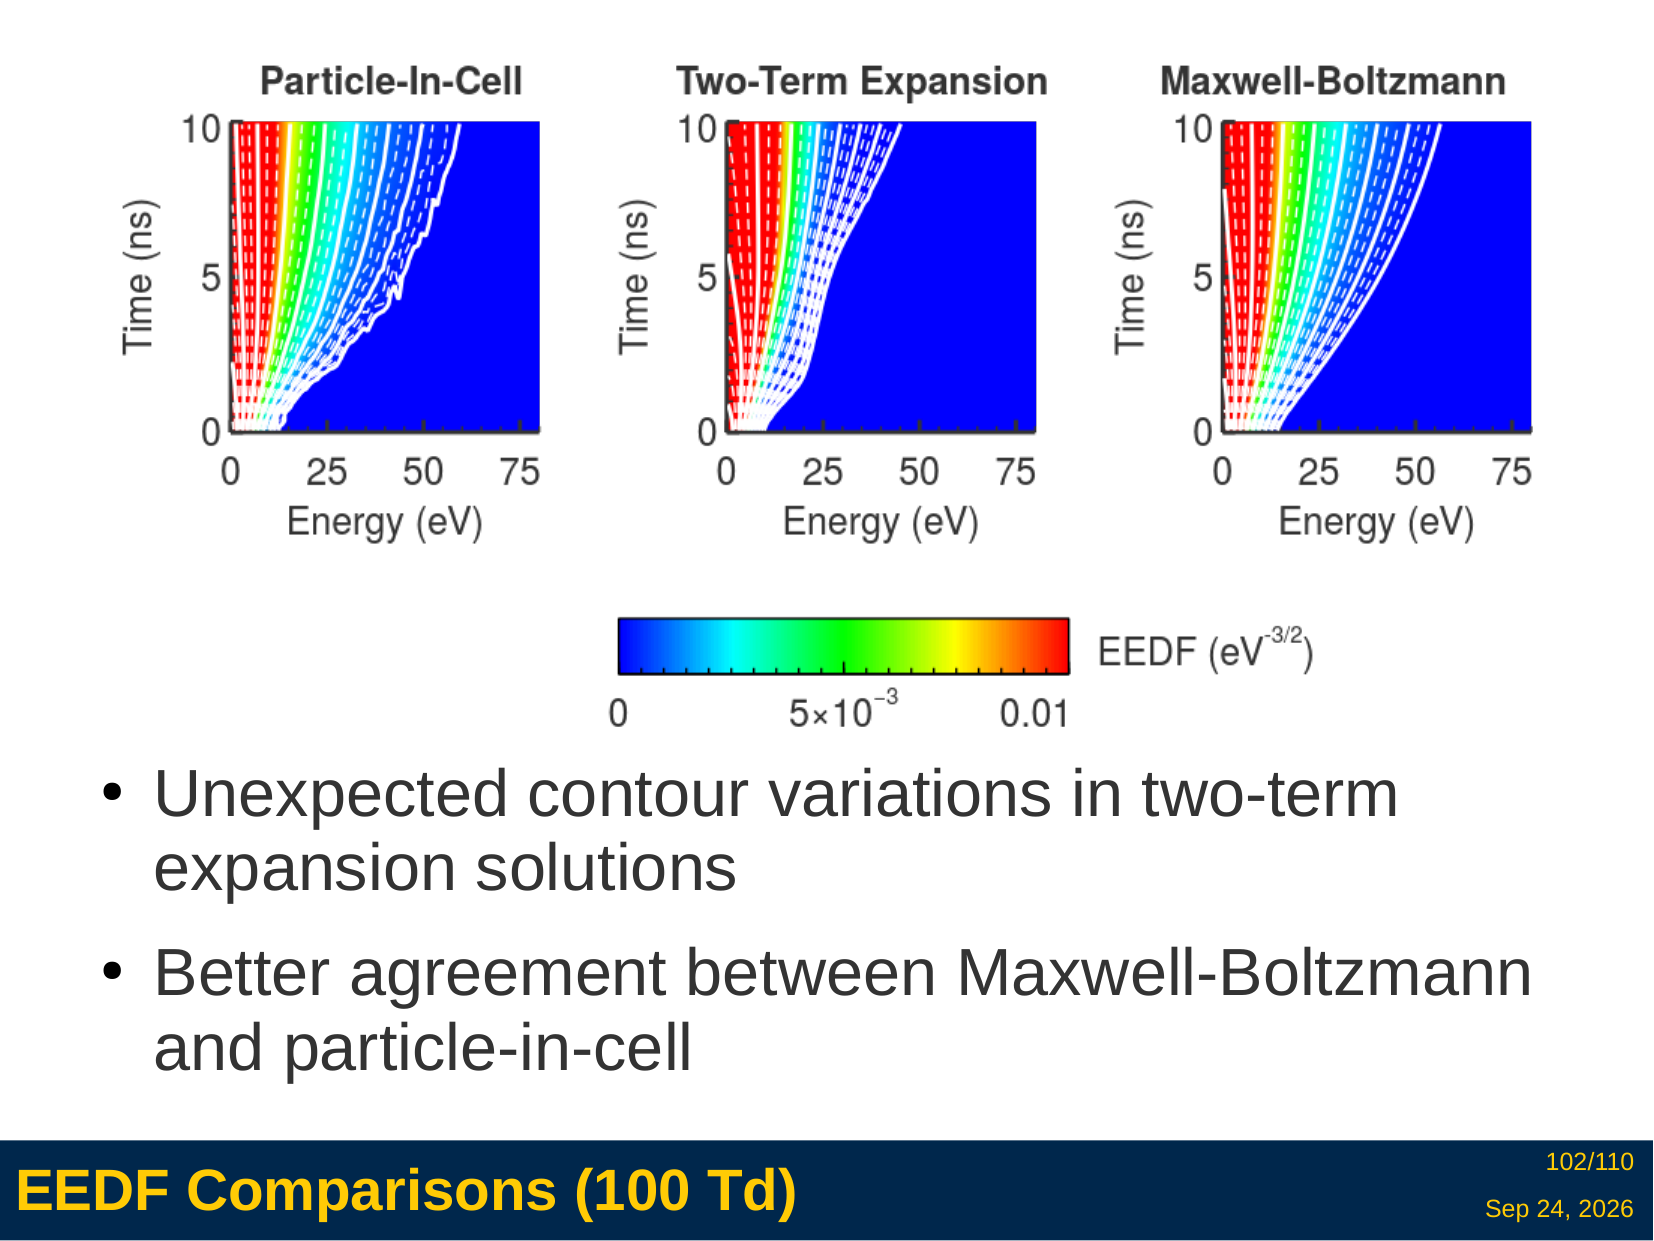

Unexpected contour variations in two-term expansion solutions
Better agreement between Maxwell-Boltzmann and particle-in-cell
# EEDF Comparisons (100 Td)
102